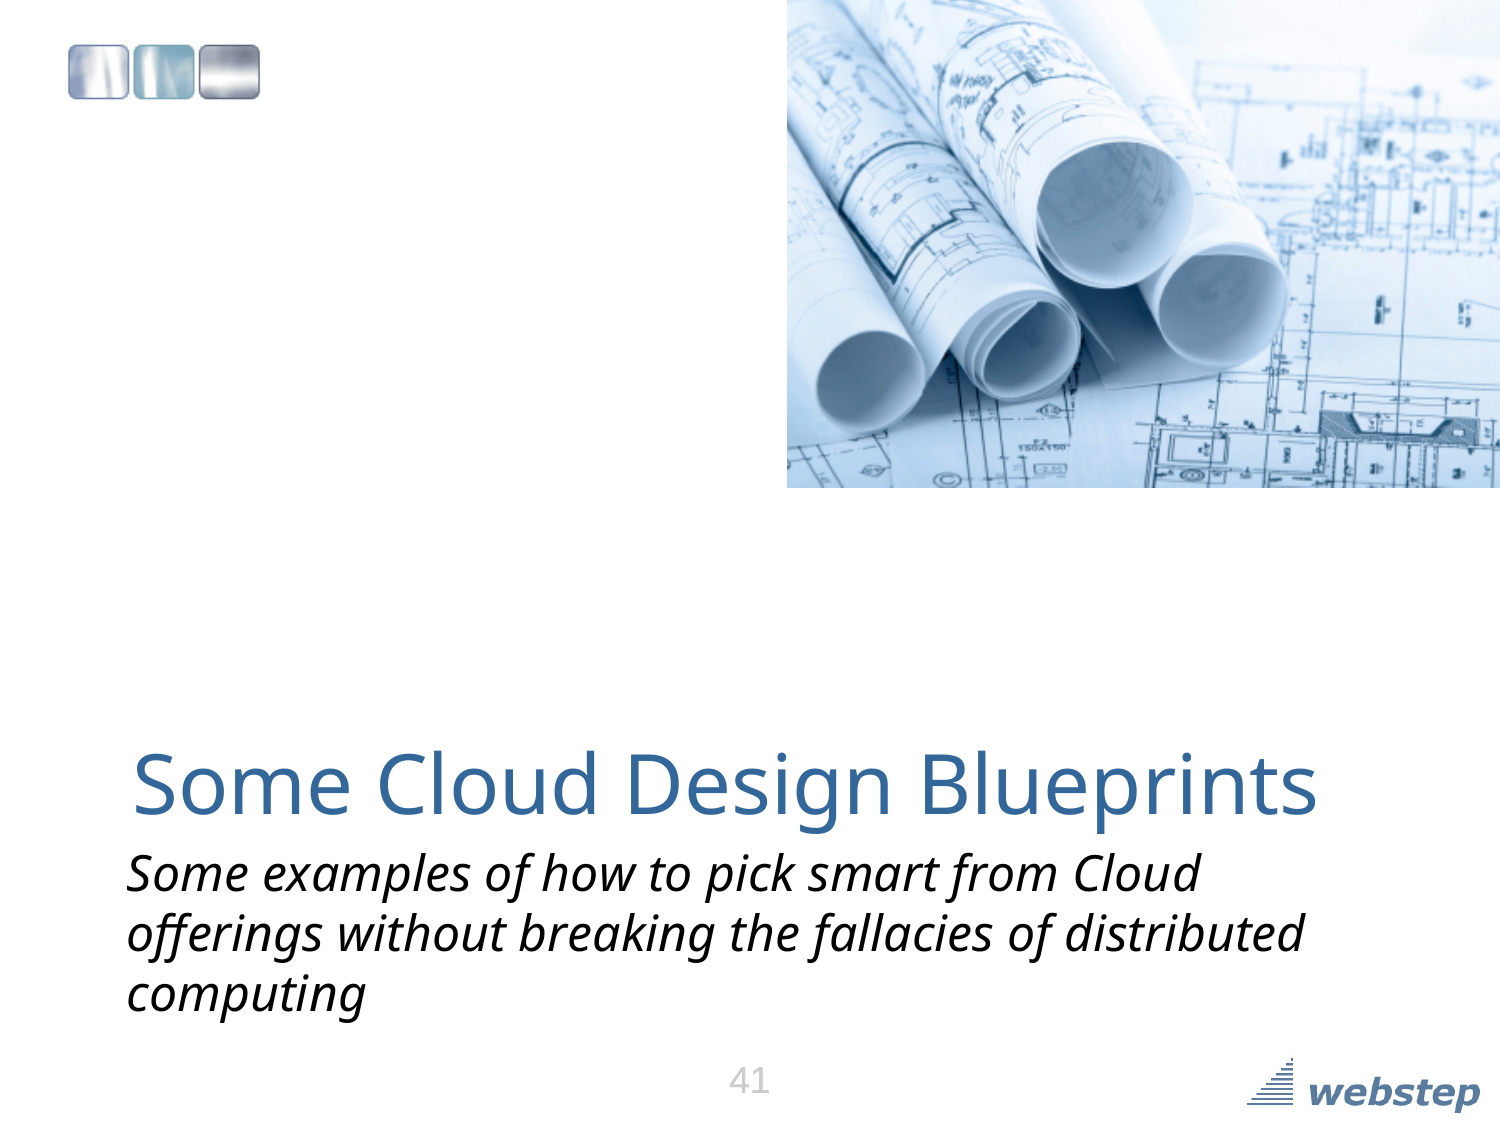

Some Cloud Design Blueprints
Some examples of how to pick smart from Cloud offerings without breaking the fallacies of distributed computing